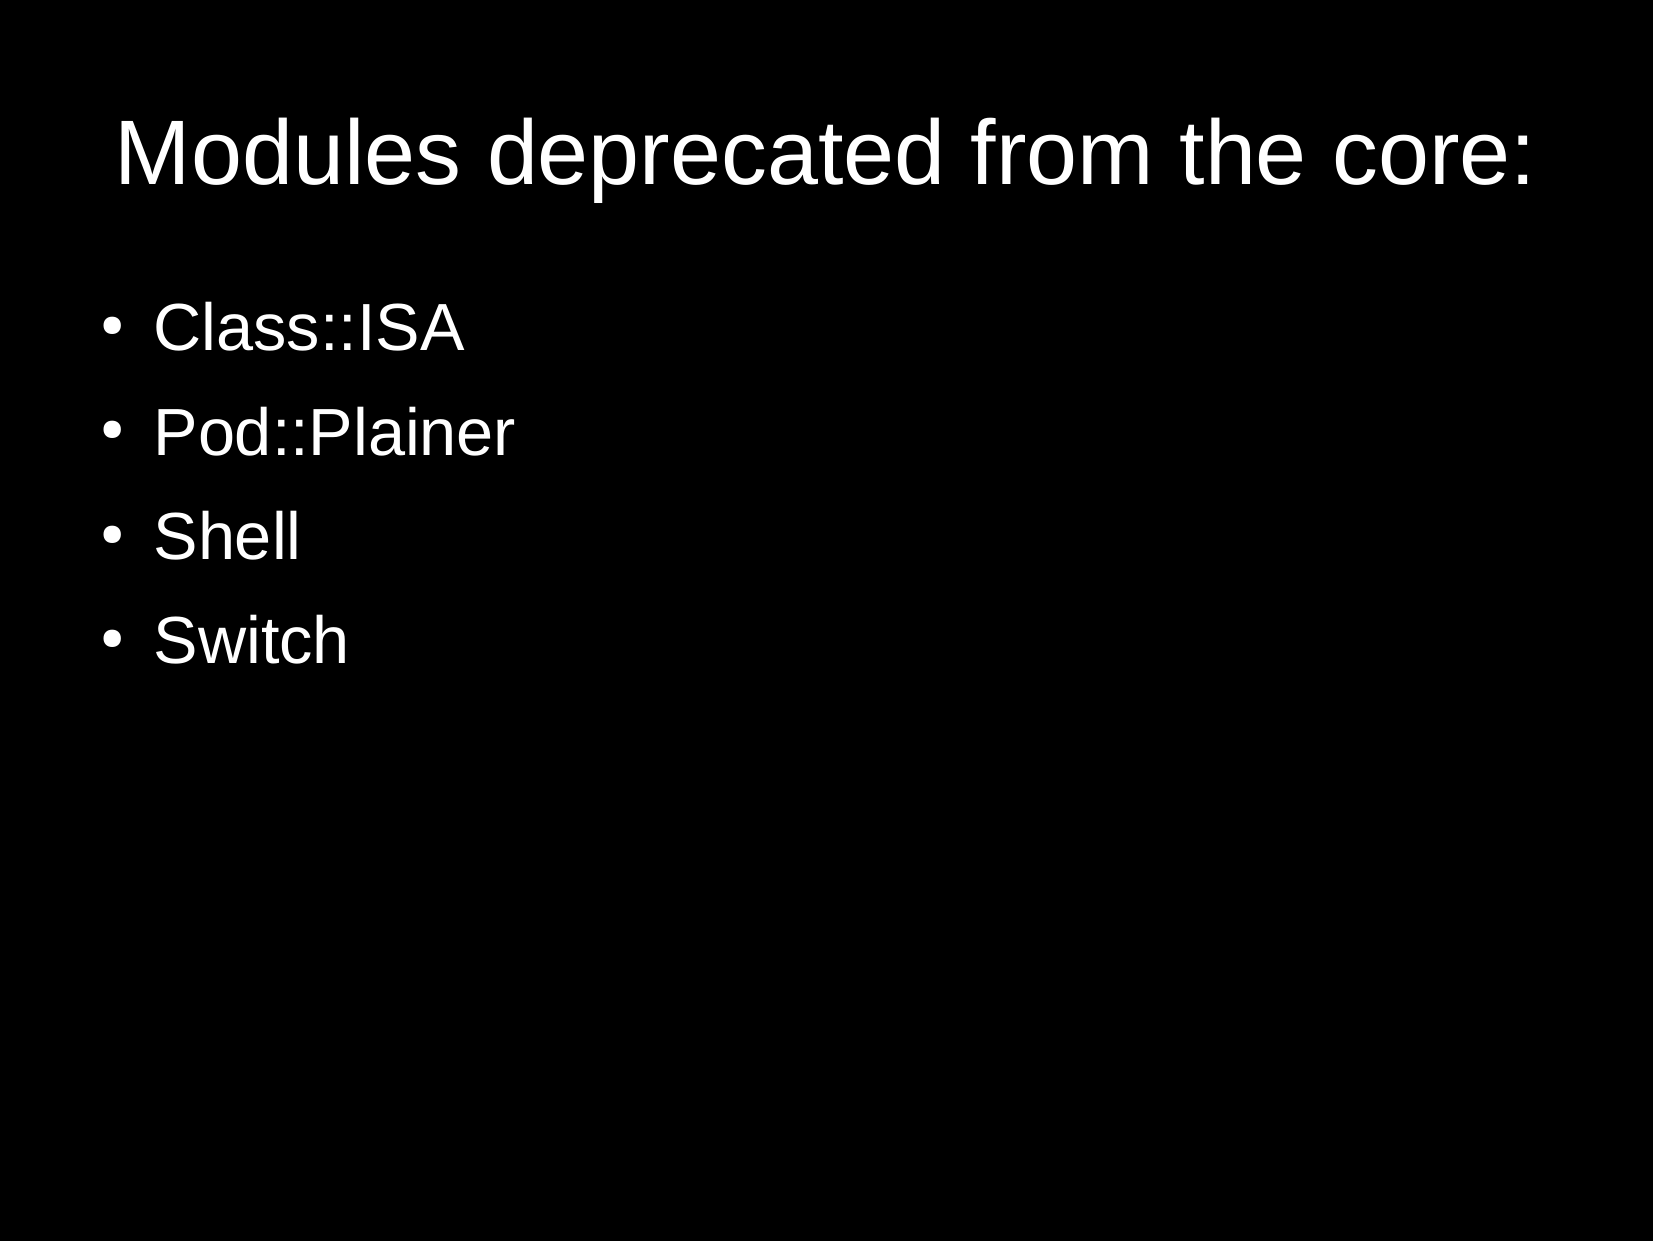

# Modules deprecated from the core:
Class::ISA
Pod::Plainer
Shell
Switch